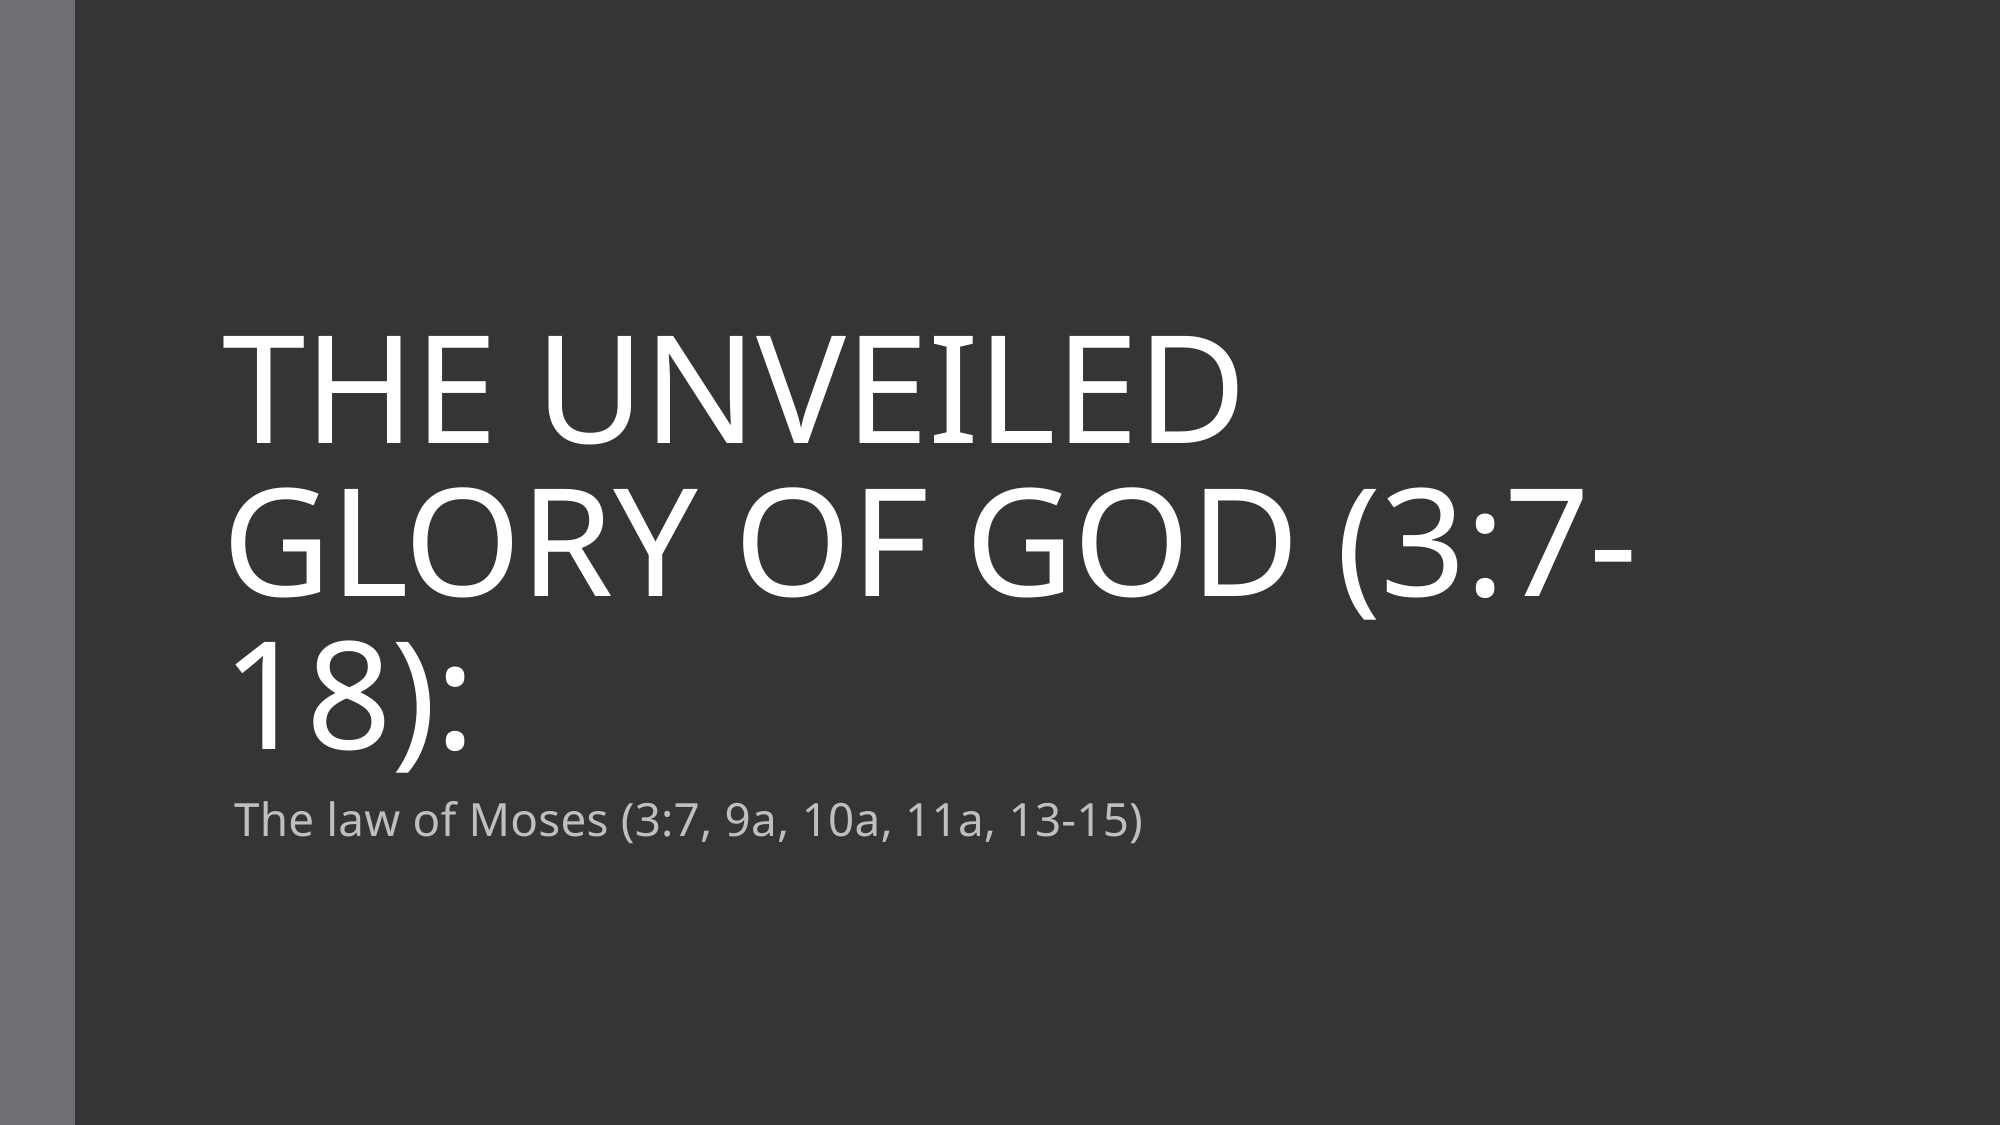

# THE UNVEILED GLORY OF GOD (3:7-18):
 The law of Moses (3:7, 9a, 10a, 11a, 13-15)